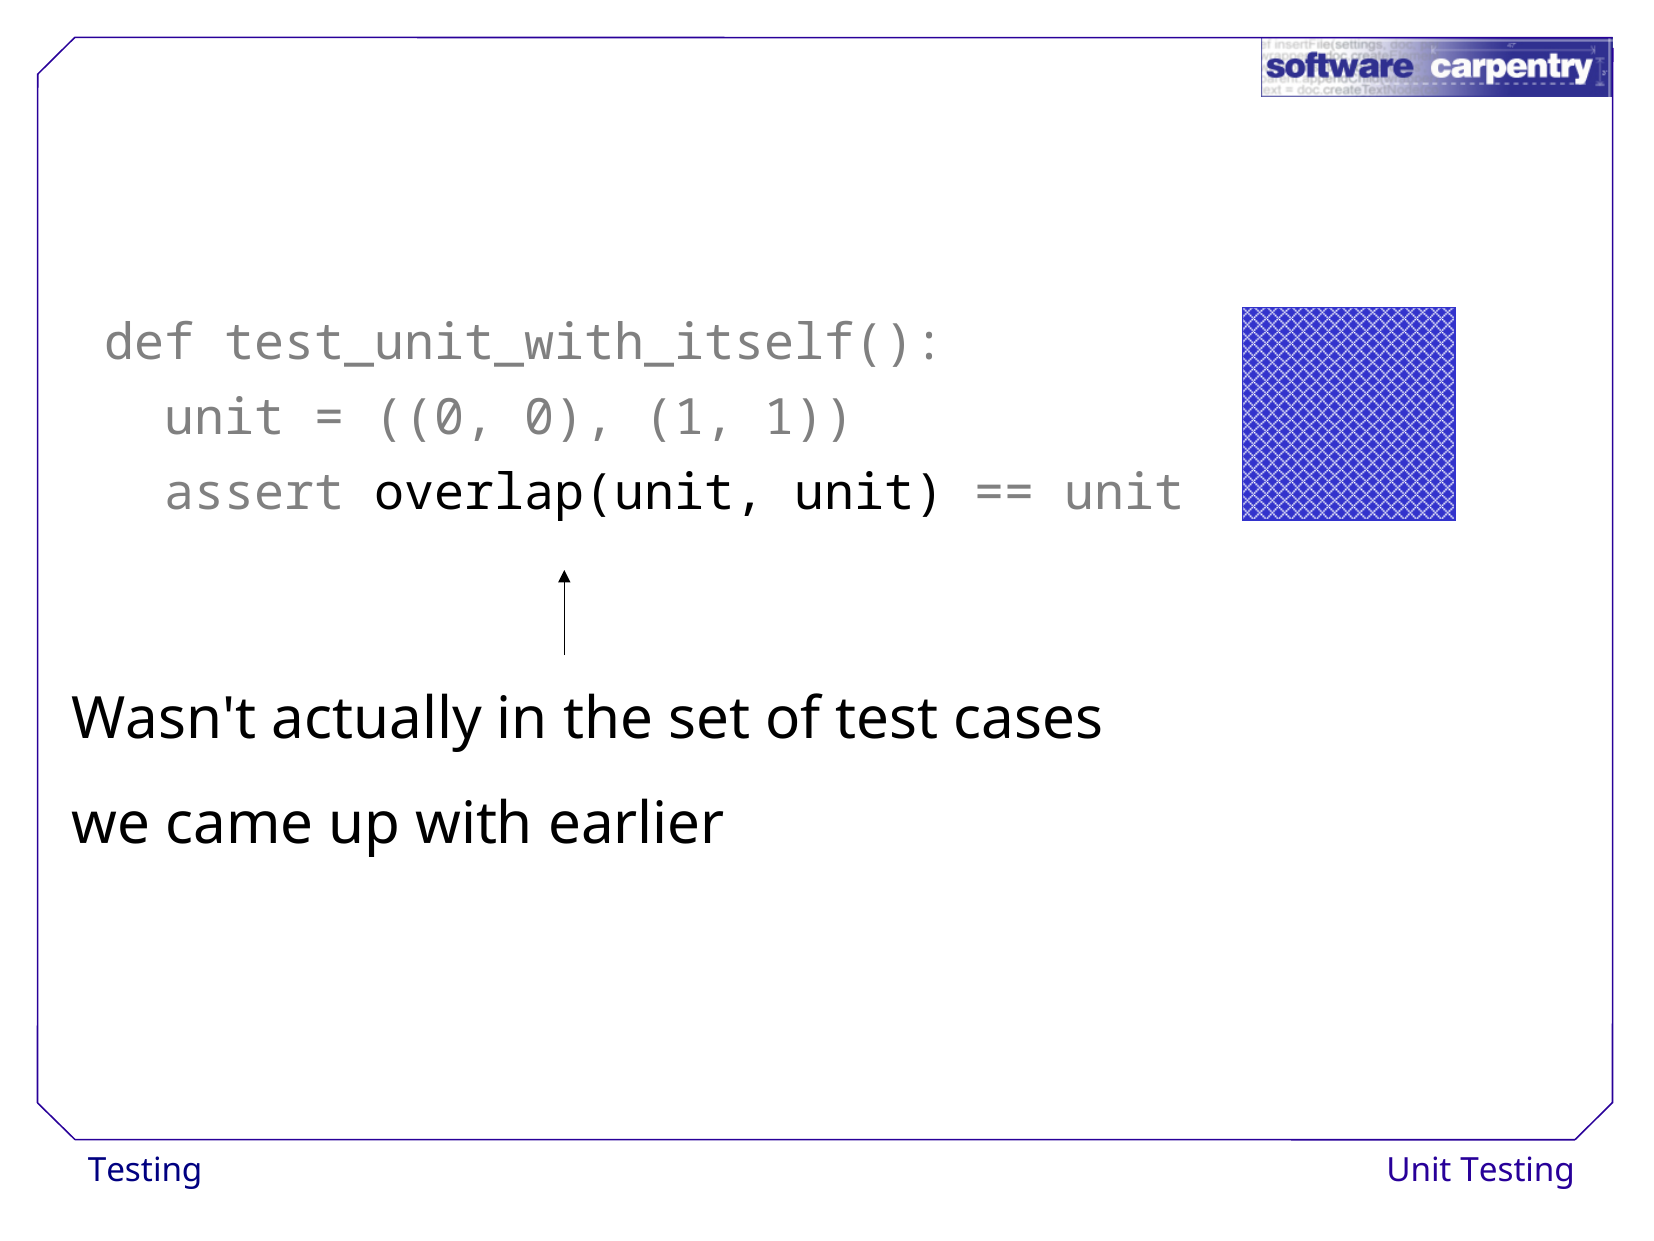

def test_unit_with_itself():
 unit = ((0, 0), (1, 1))
 assert overlap(unit, unit) == unit
Wasn't actually in the set of test cases
we came up with earlier